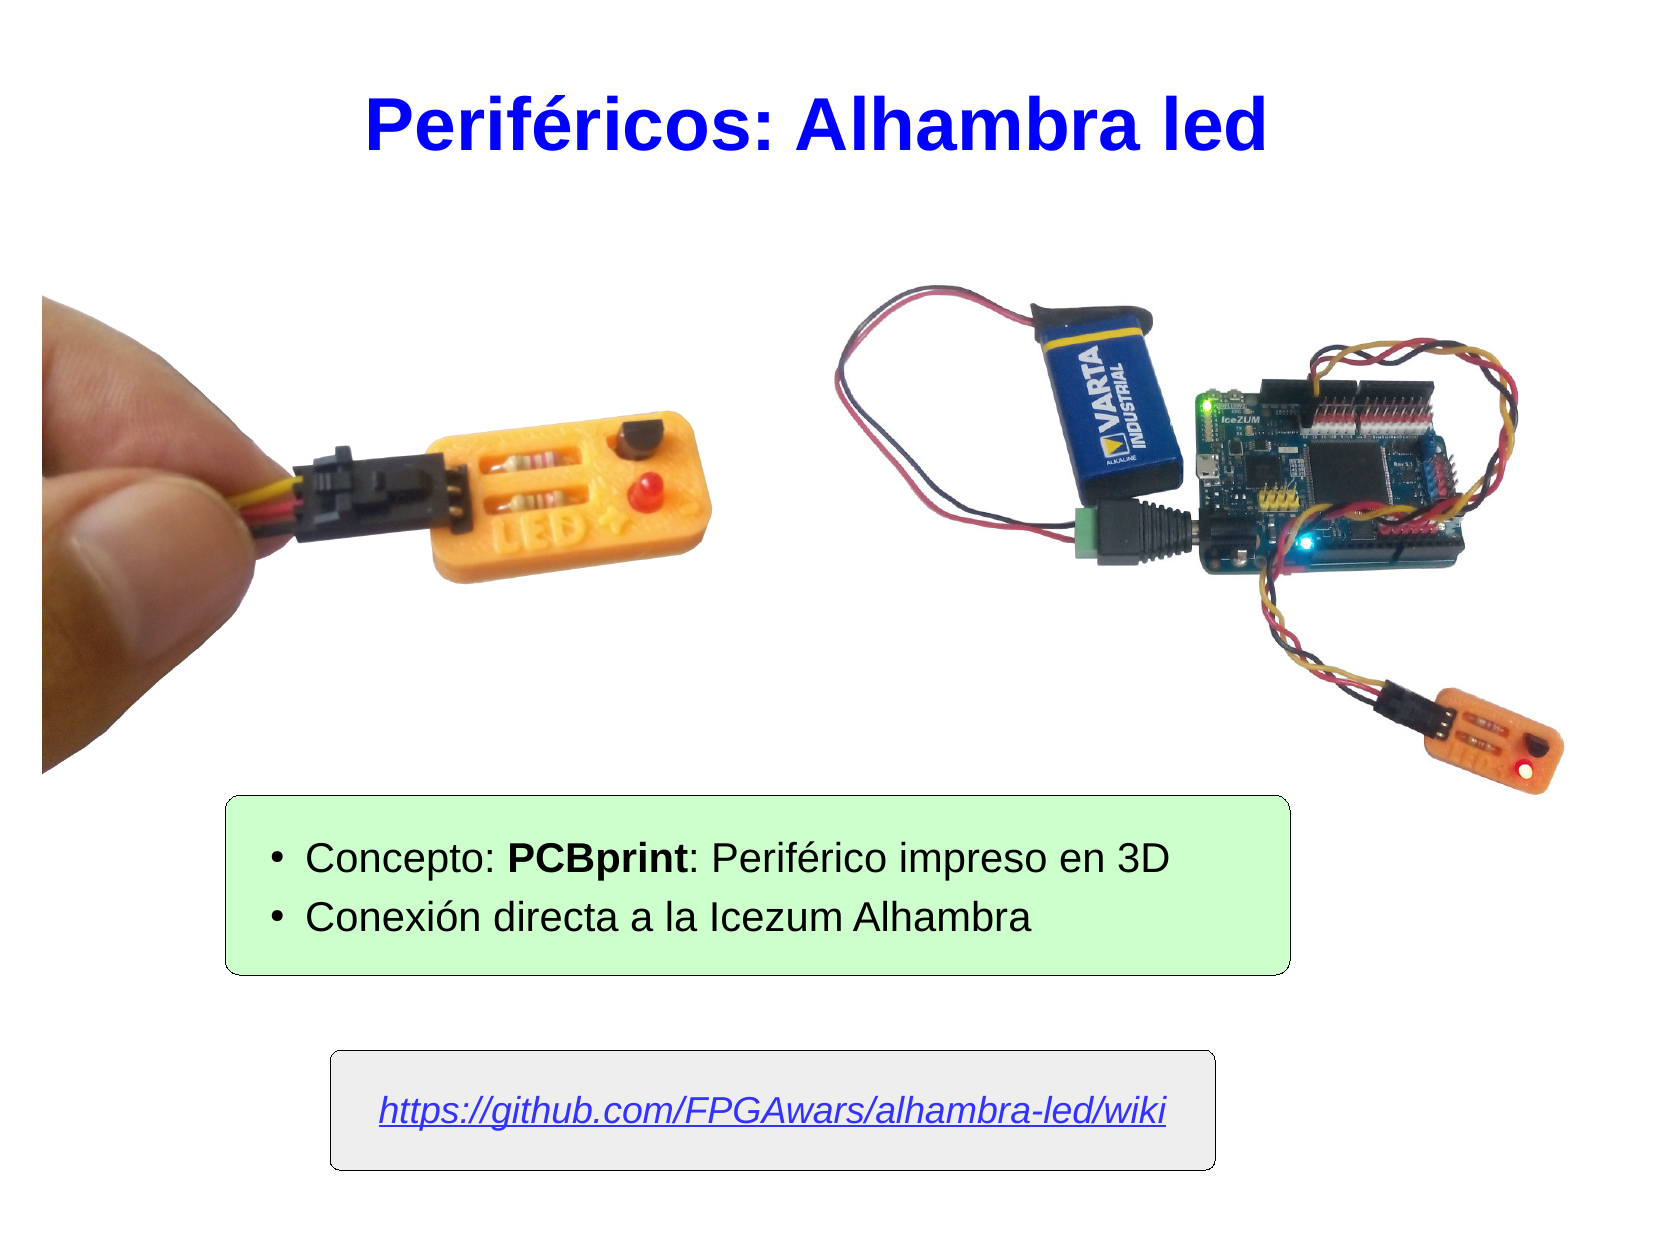

Periféricos: Alhambra led
Concepto: PCBprint: Periférico impreso en 3D
Conexión directa a la Icezum Alhambra
https://github.com/FPGAwars/alhambra-led/wiki